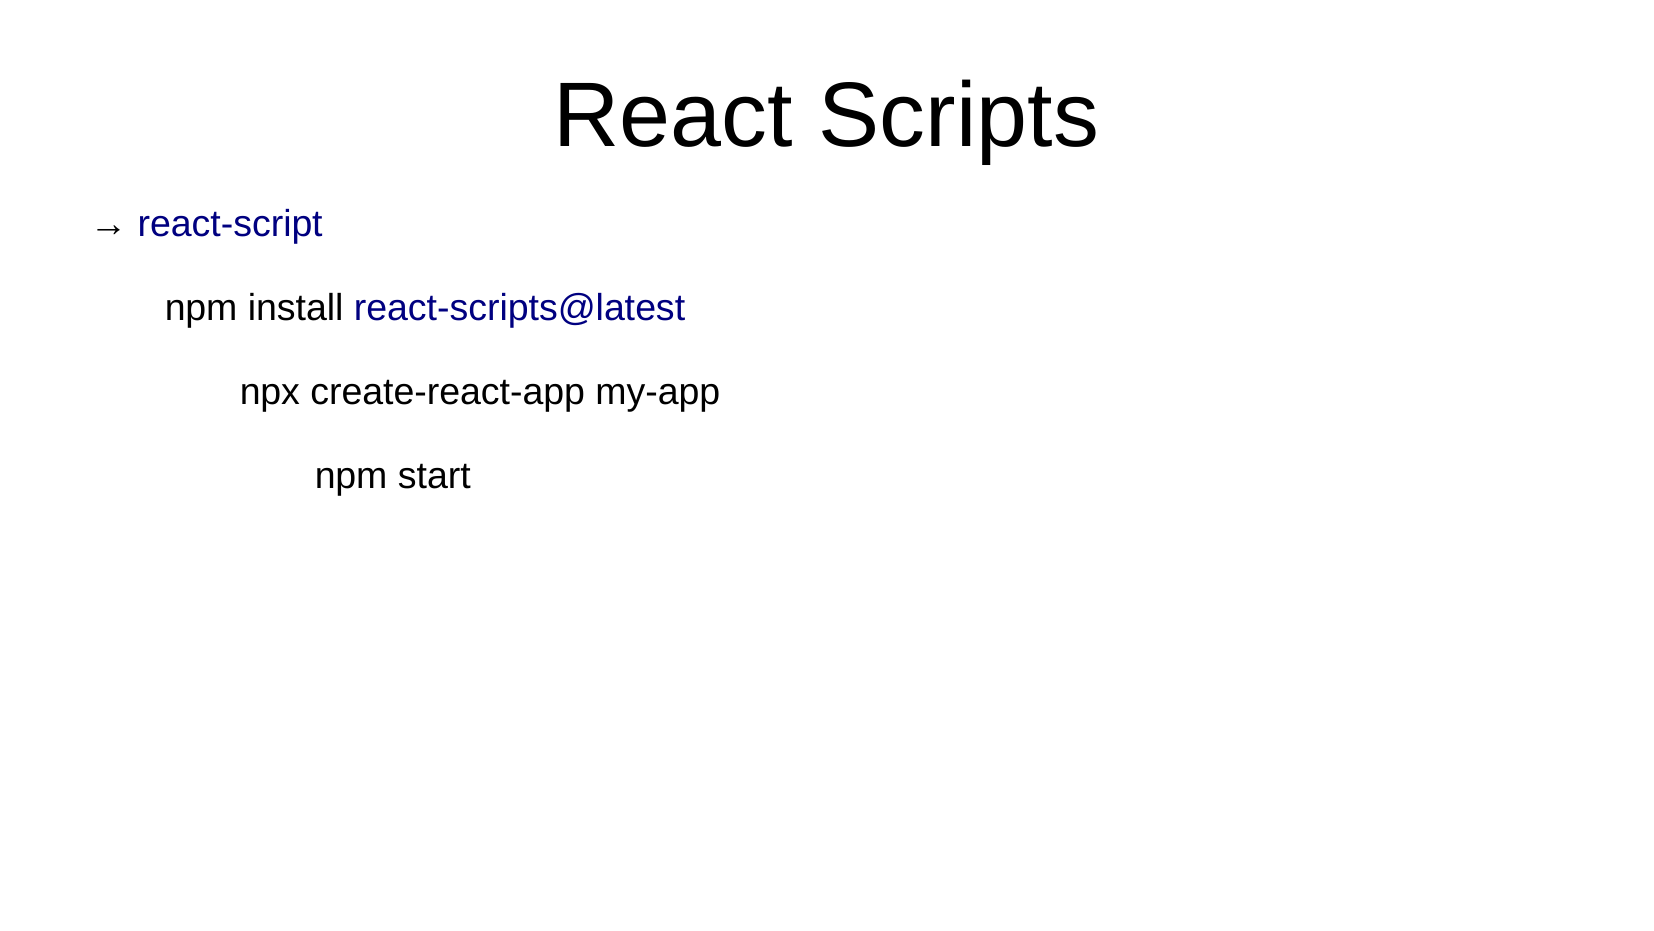

# React Scripts
→ react-script
	npm install react-scripts@latest
		npx create-react-app my-app
			npm start